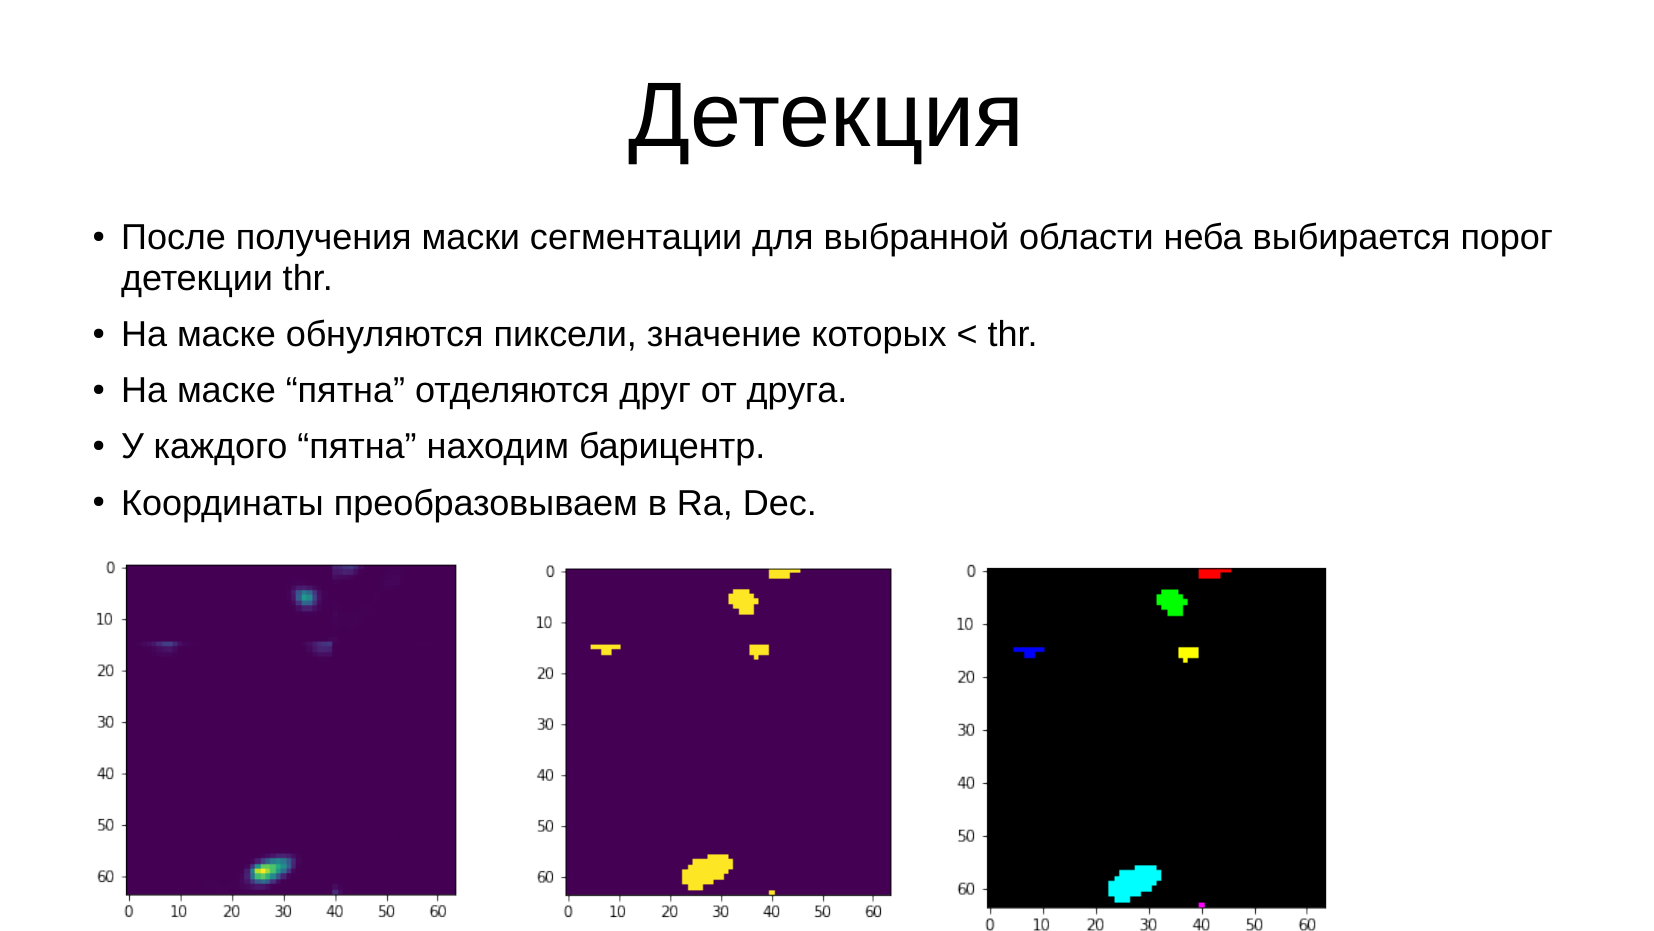

# Детекция
После получения маски сегментации для выбранной области неба выбирается порог детекции thr.
На маске обнуляются пиксели, значение которых < thr.
На маске “пятна” отделяются друг от друга.
У каждого “пятна” находим барицентр.
Координаты преобразовываем в Ra, Dec.